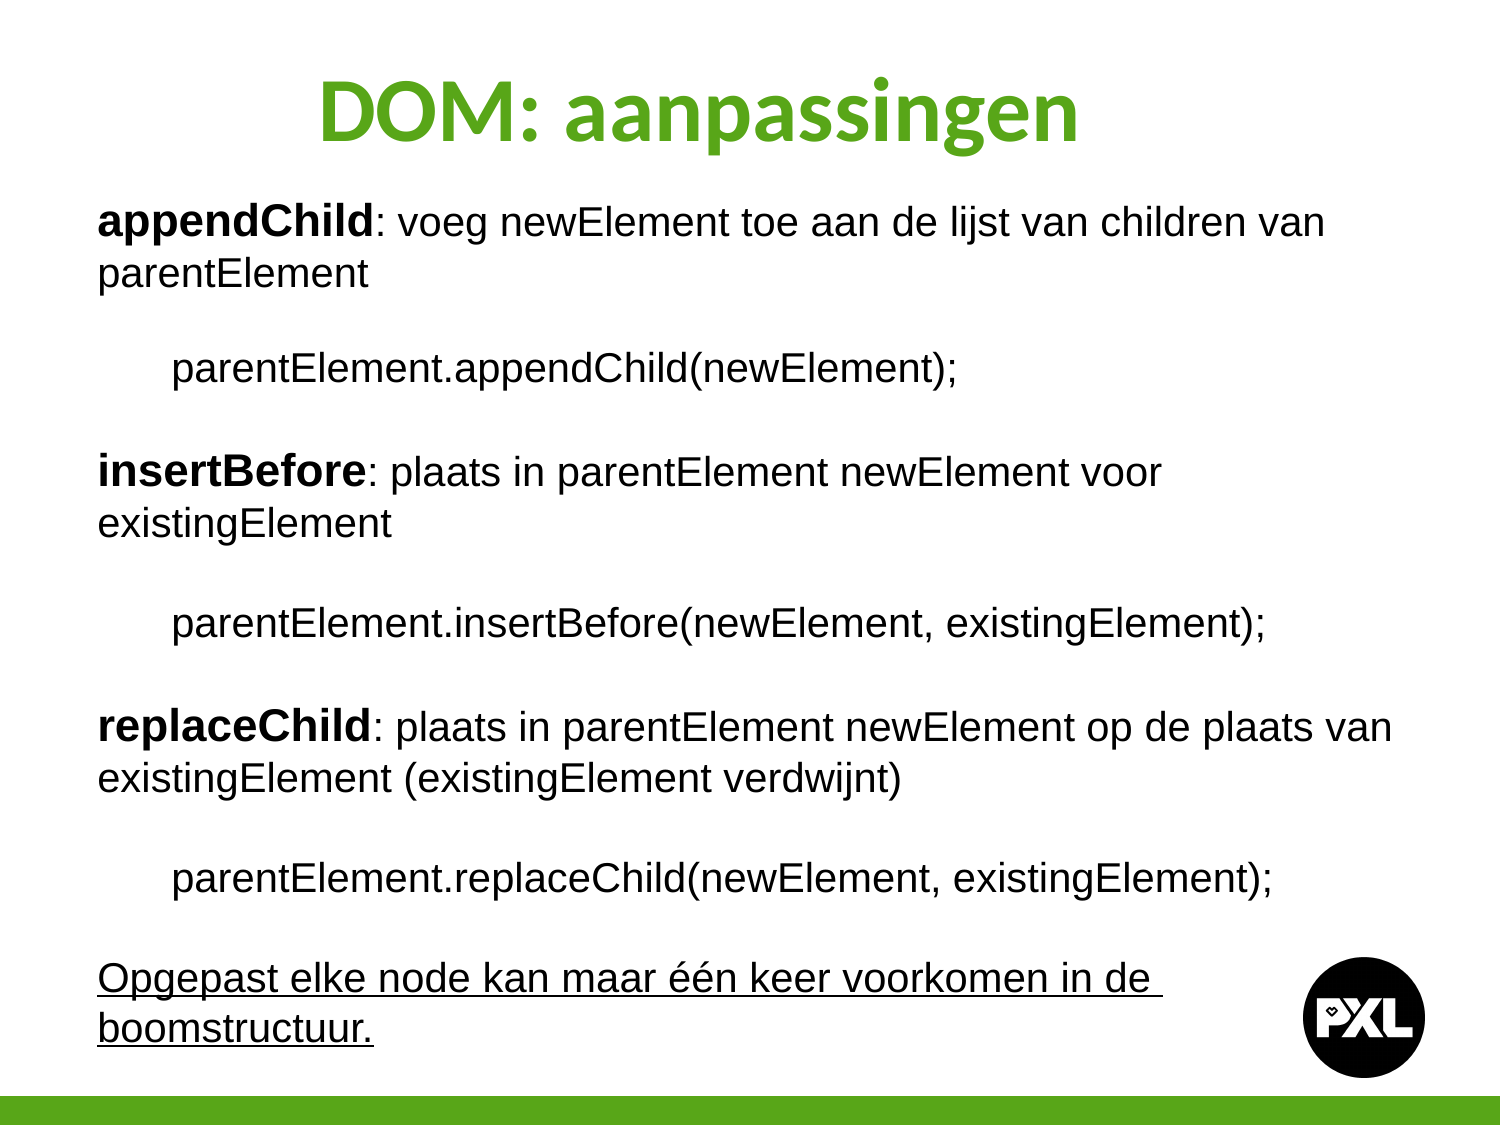

DOM: aanpassingen
appendChild: voeg newElement toe aan de lijst van children van parentElement
	parentElement.appendChild(newElement);
insertBefore: plaats in parentElement newElement voor existingElement
	parentElement.insertBefore(newElement, existingElement);
replaceChild: plaats in parentElement newElement op de plaats van existingElement (existingElement verdwijnt)
	parentElement.replaceChild(newElement, existingElement);
Opgepast elke node kan maar één keer voorkomen in de
boomstructuur.